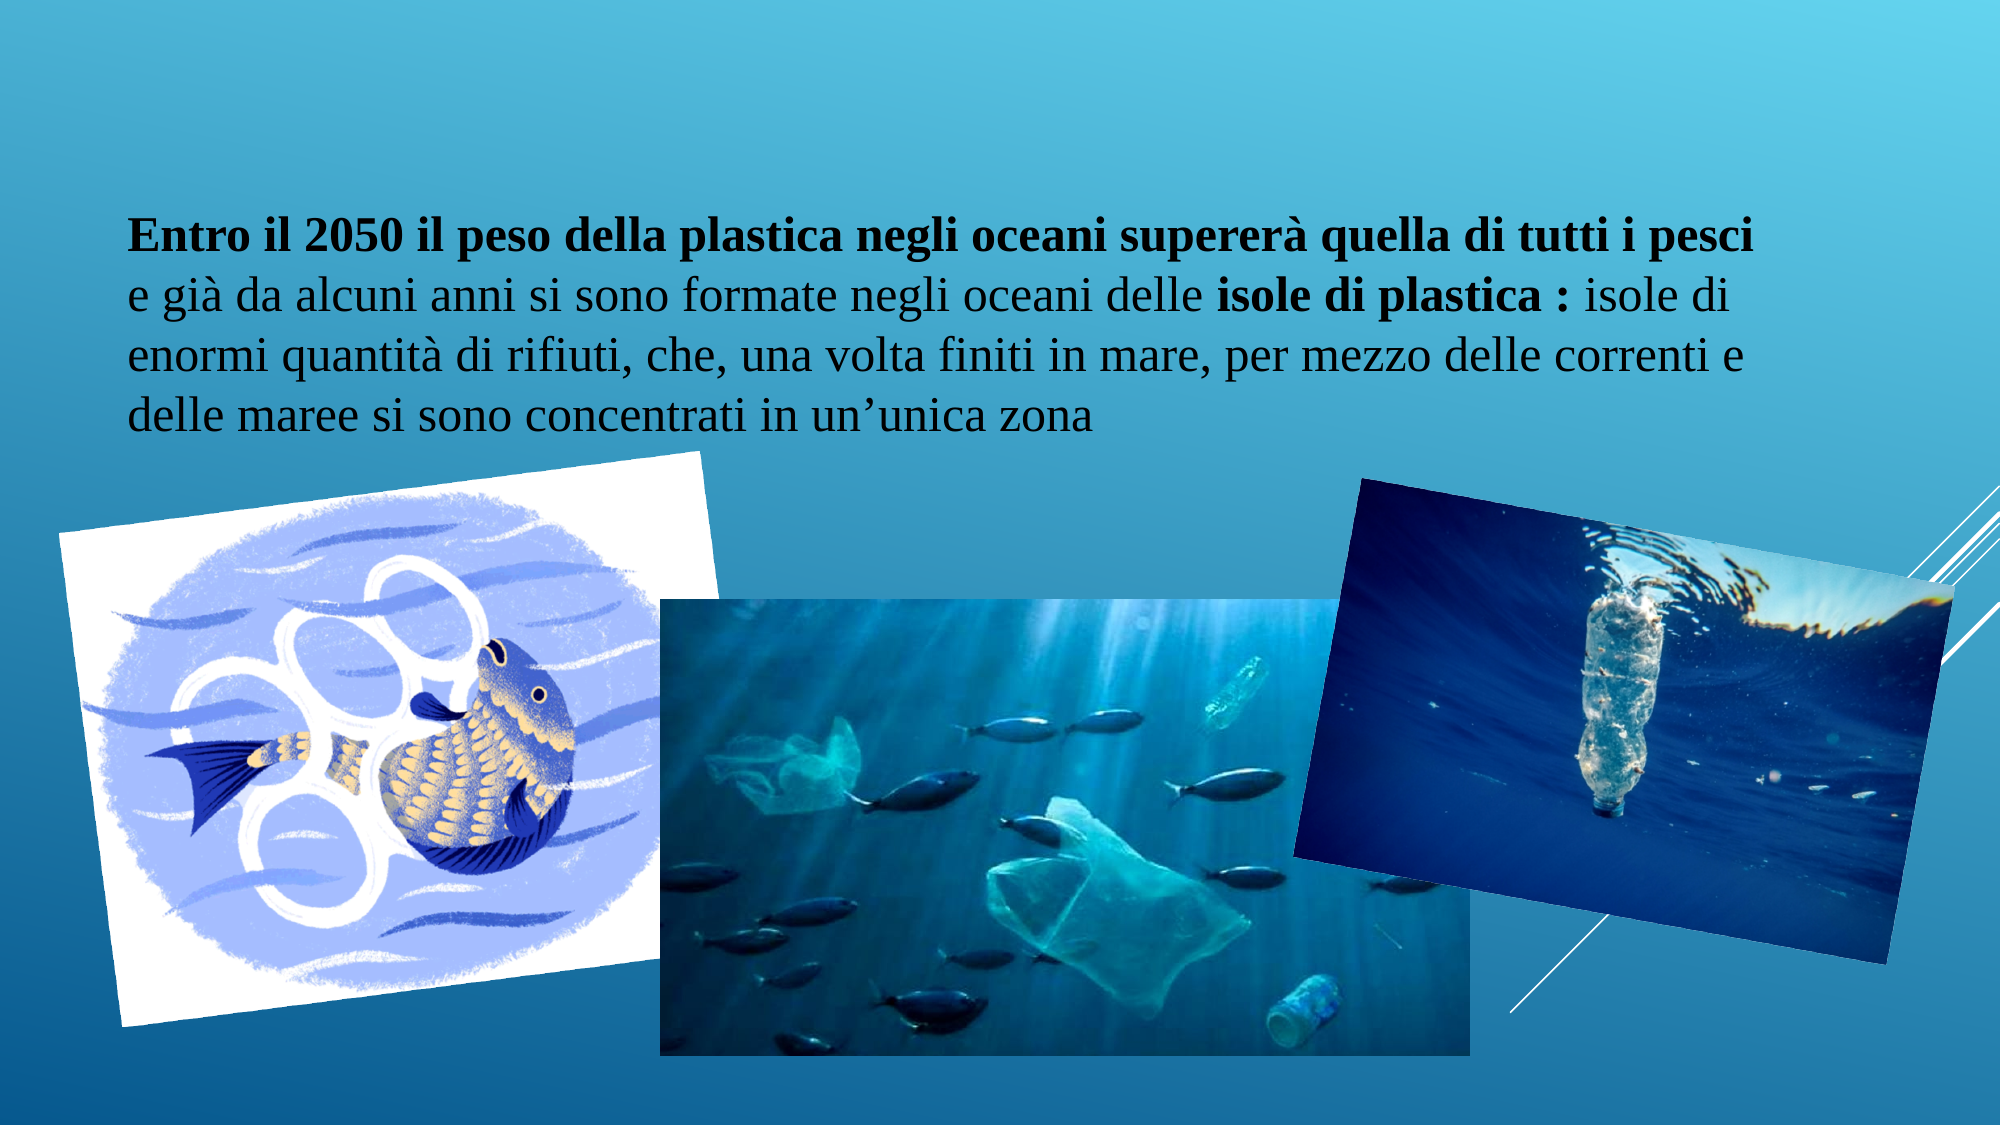

# Entro il 2050 il peso della plastica negli oceani supererà quella di tutti i pesci e già da alcuni anni si sono formate negli oceani delle isole di plastica : isole di enormi quantità di rifiuti, che, una volta finiti in mare, per mezzo delle correnti e delle maree si sono concentrati in un’unica zona